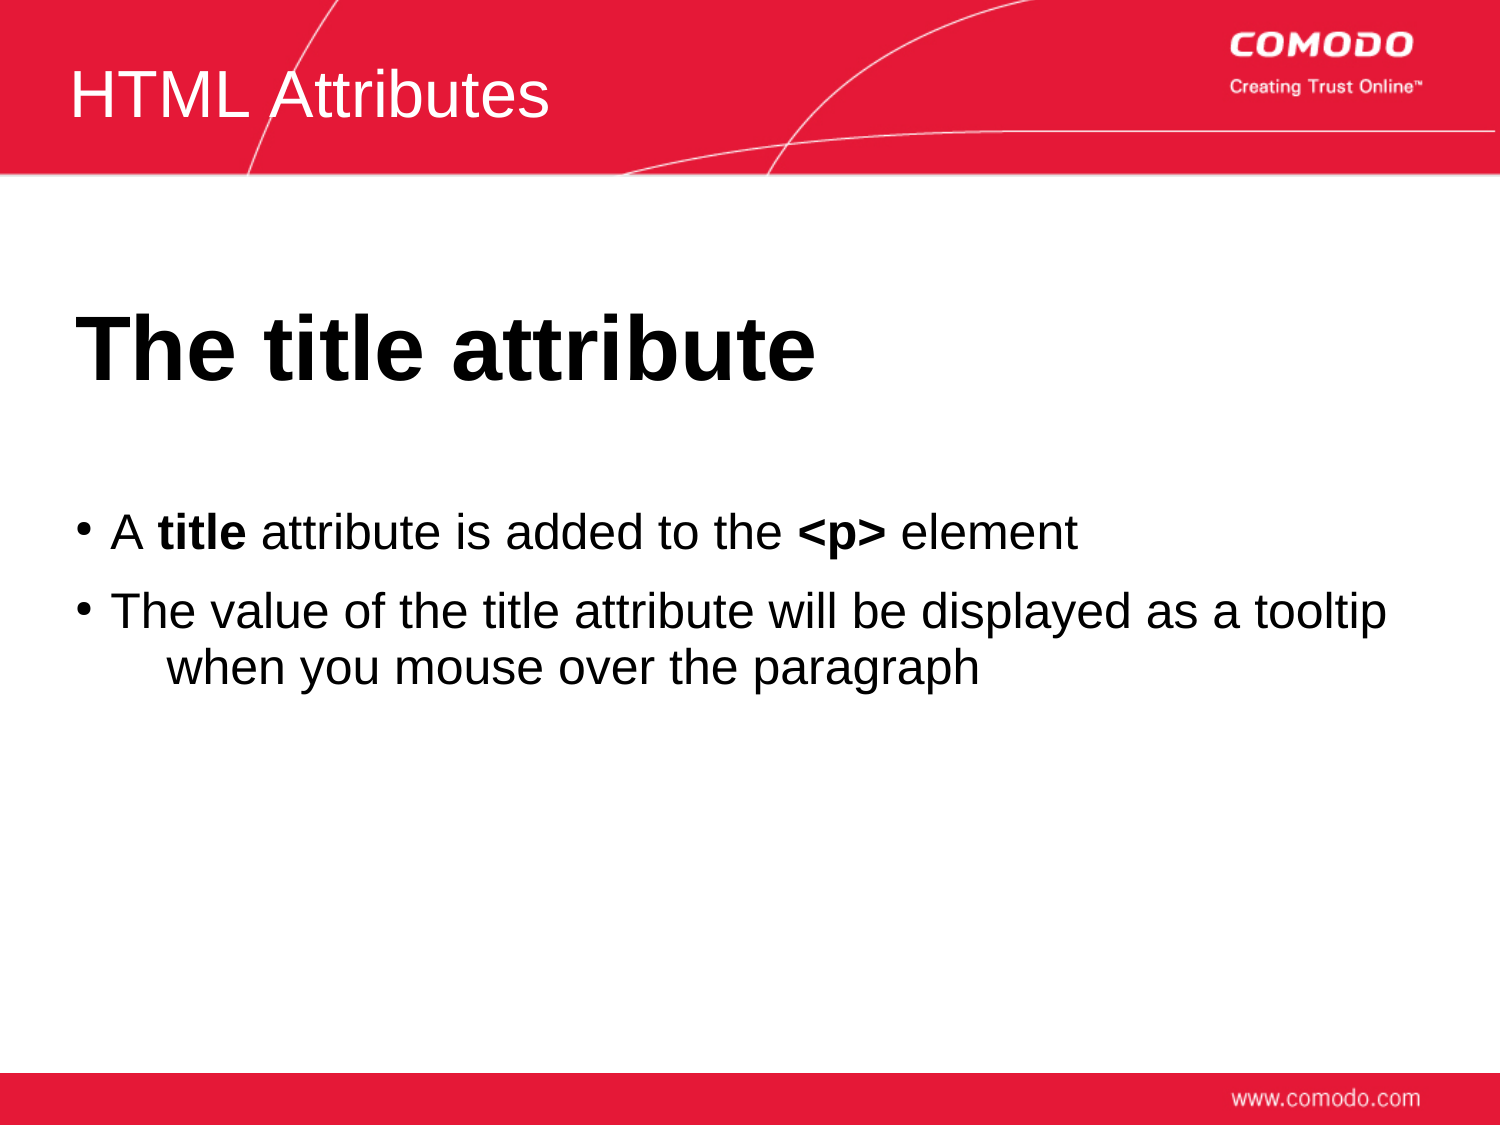

# HTML Attributes
The title attribute
A title attribute is added to the <p> element
The value of the title attribute will be displayed as a tooltip when you mouse over the paragraph